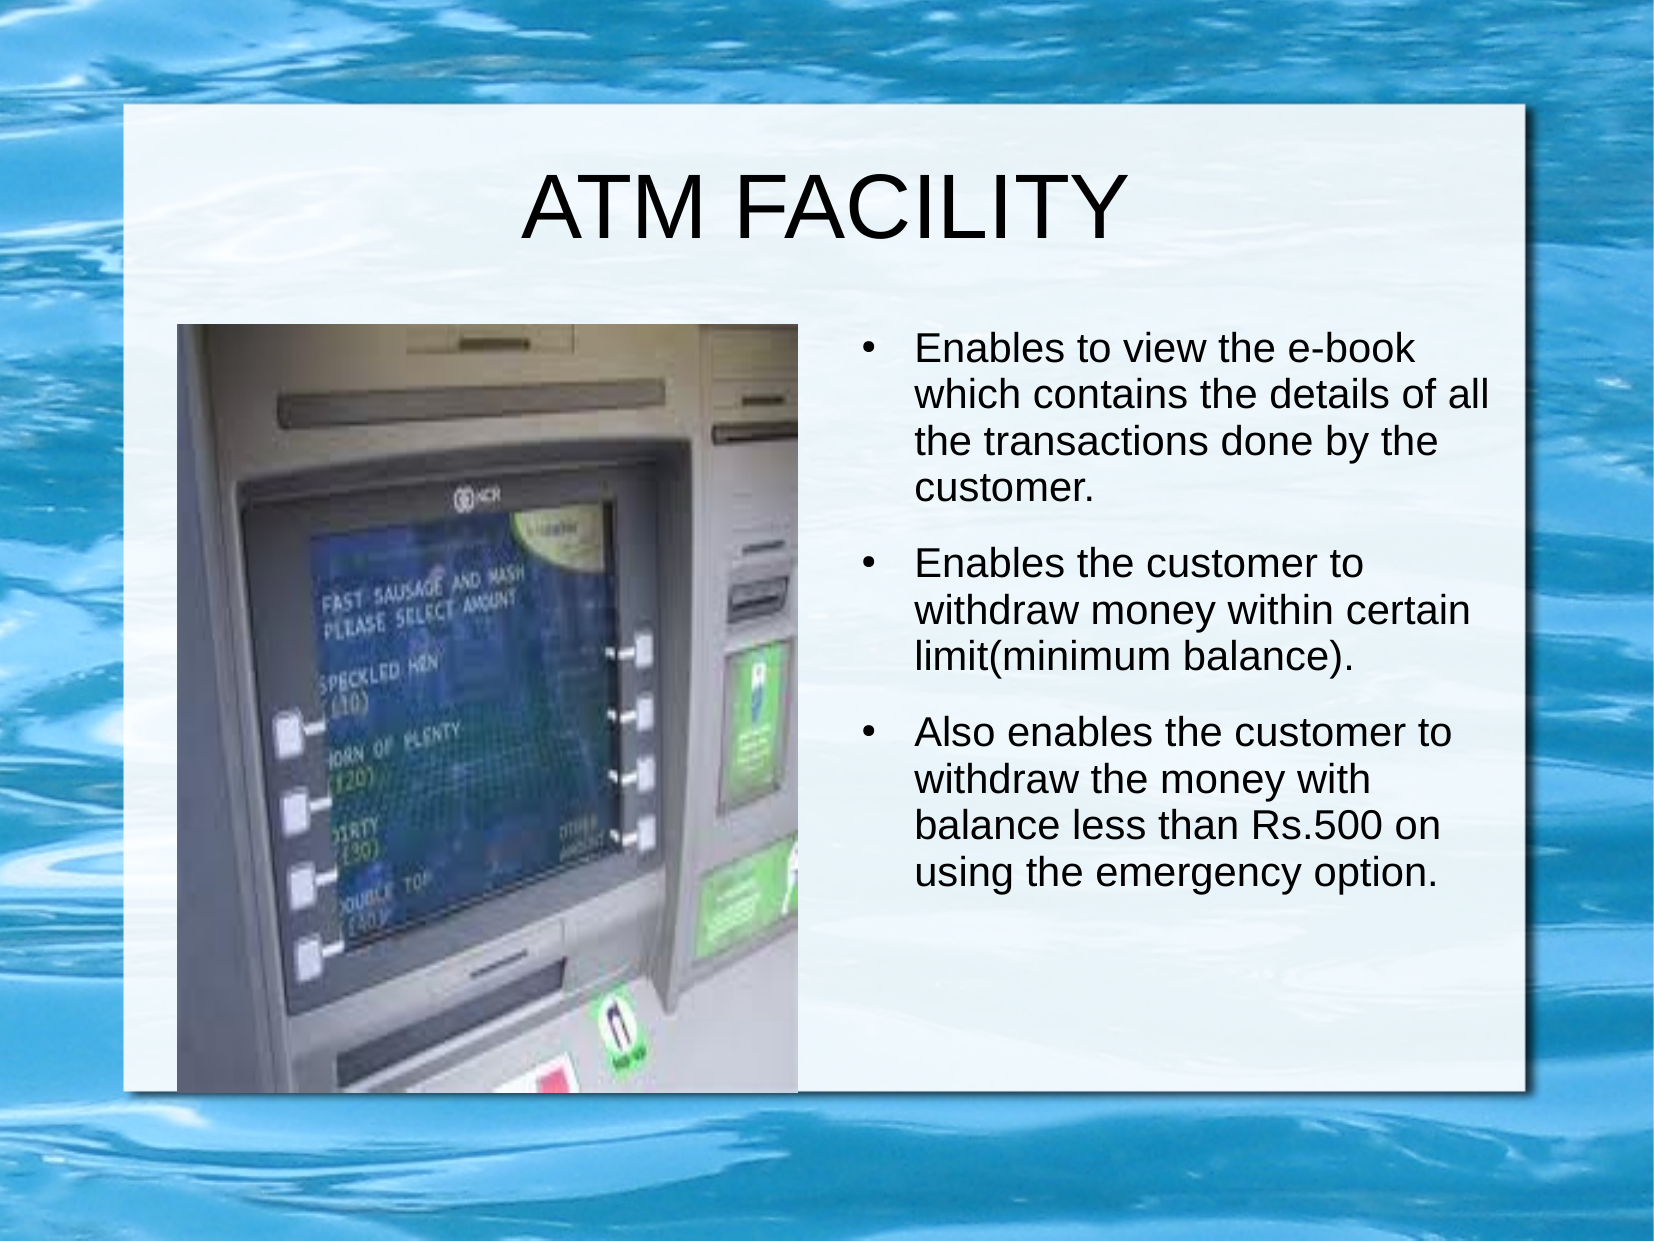

# ATM FACILITY
Enables to view the e-book which contains the details of all the transactions done by the customer.
Enables the customer to withdraw money within certain limit(minimum balance).
Also enables the customer to withdraw the money with balance less than Rs.500 on using the emergency option.